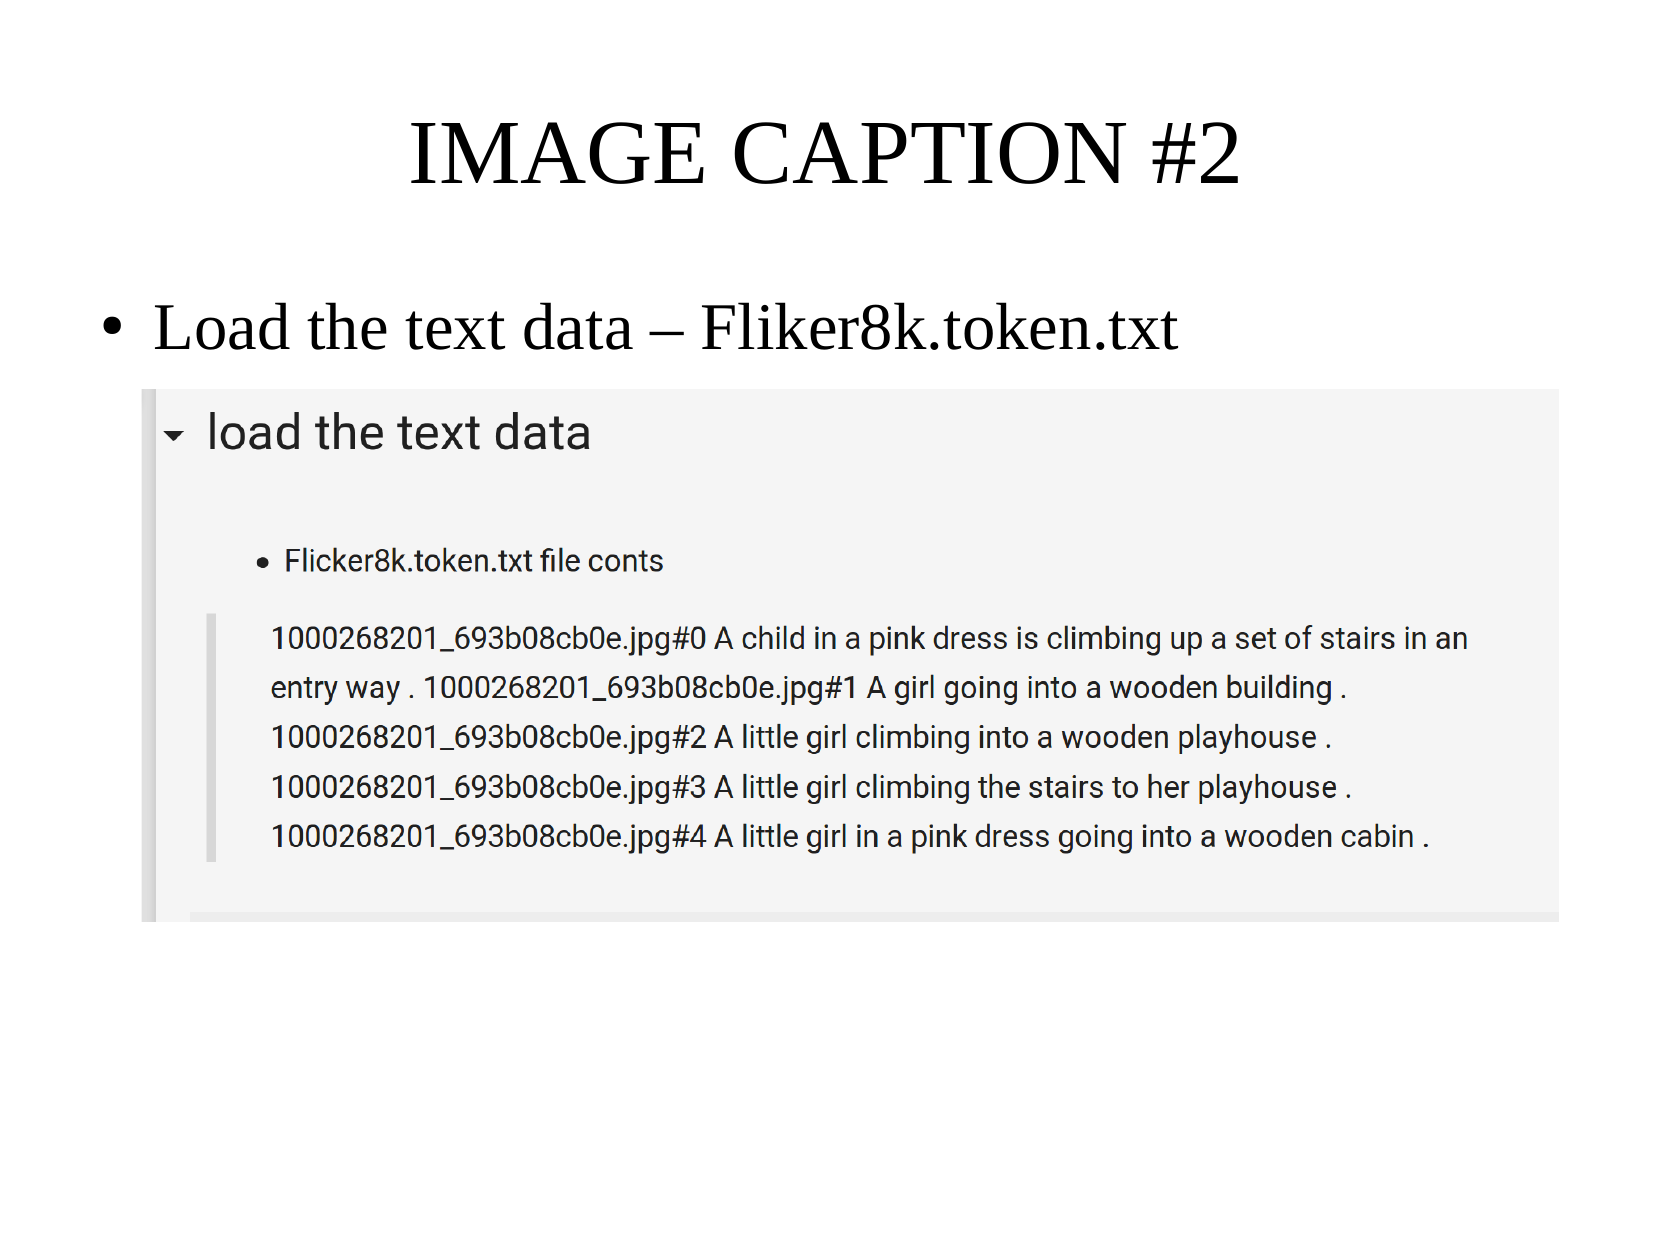

# IMAGE CAPTION #2
Load the text data – Fliker8k.token.txt